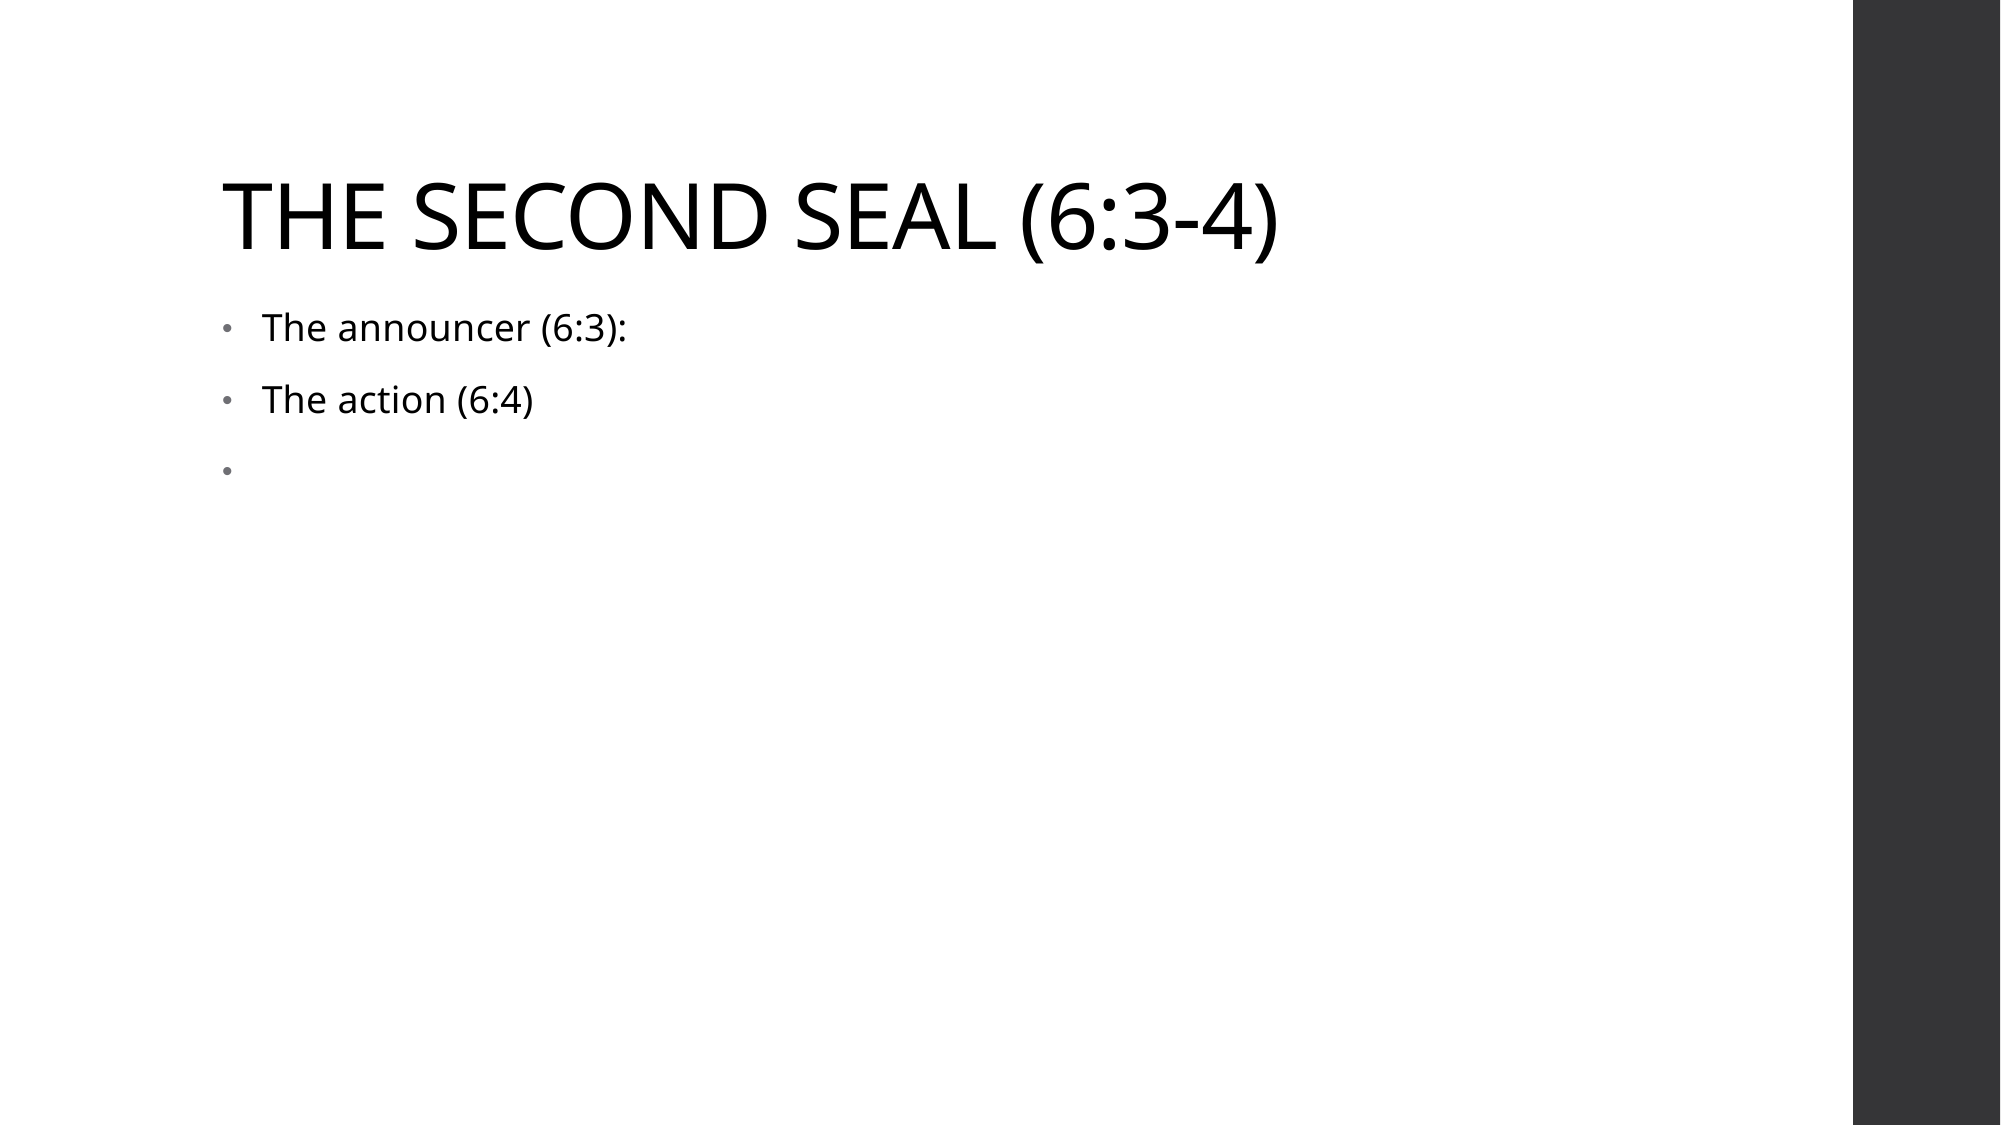

# THE SECOND SEAL (6:3-4)
 The announcer (6:3):
 The action (6:4)